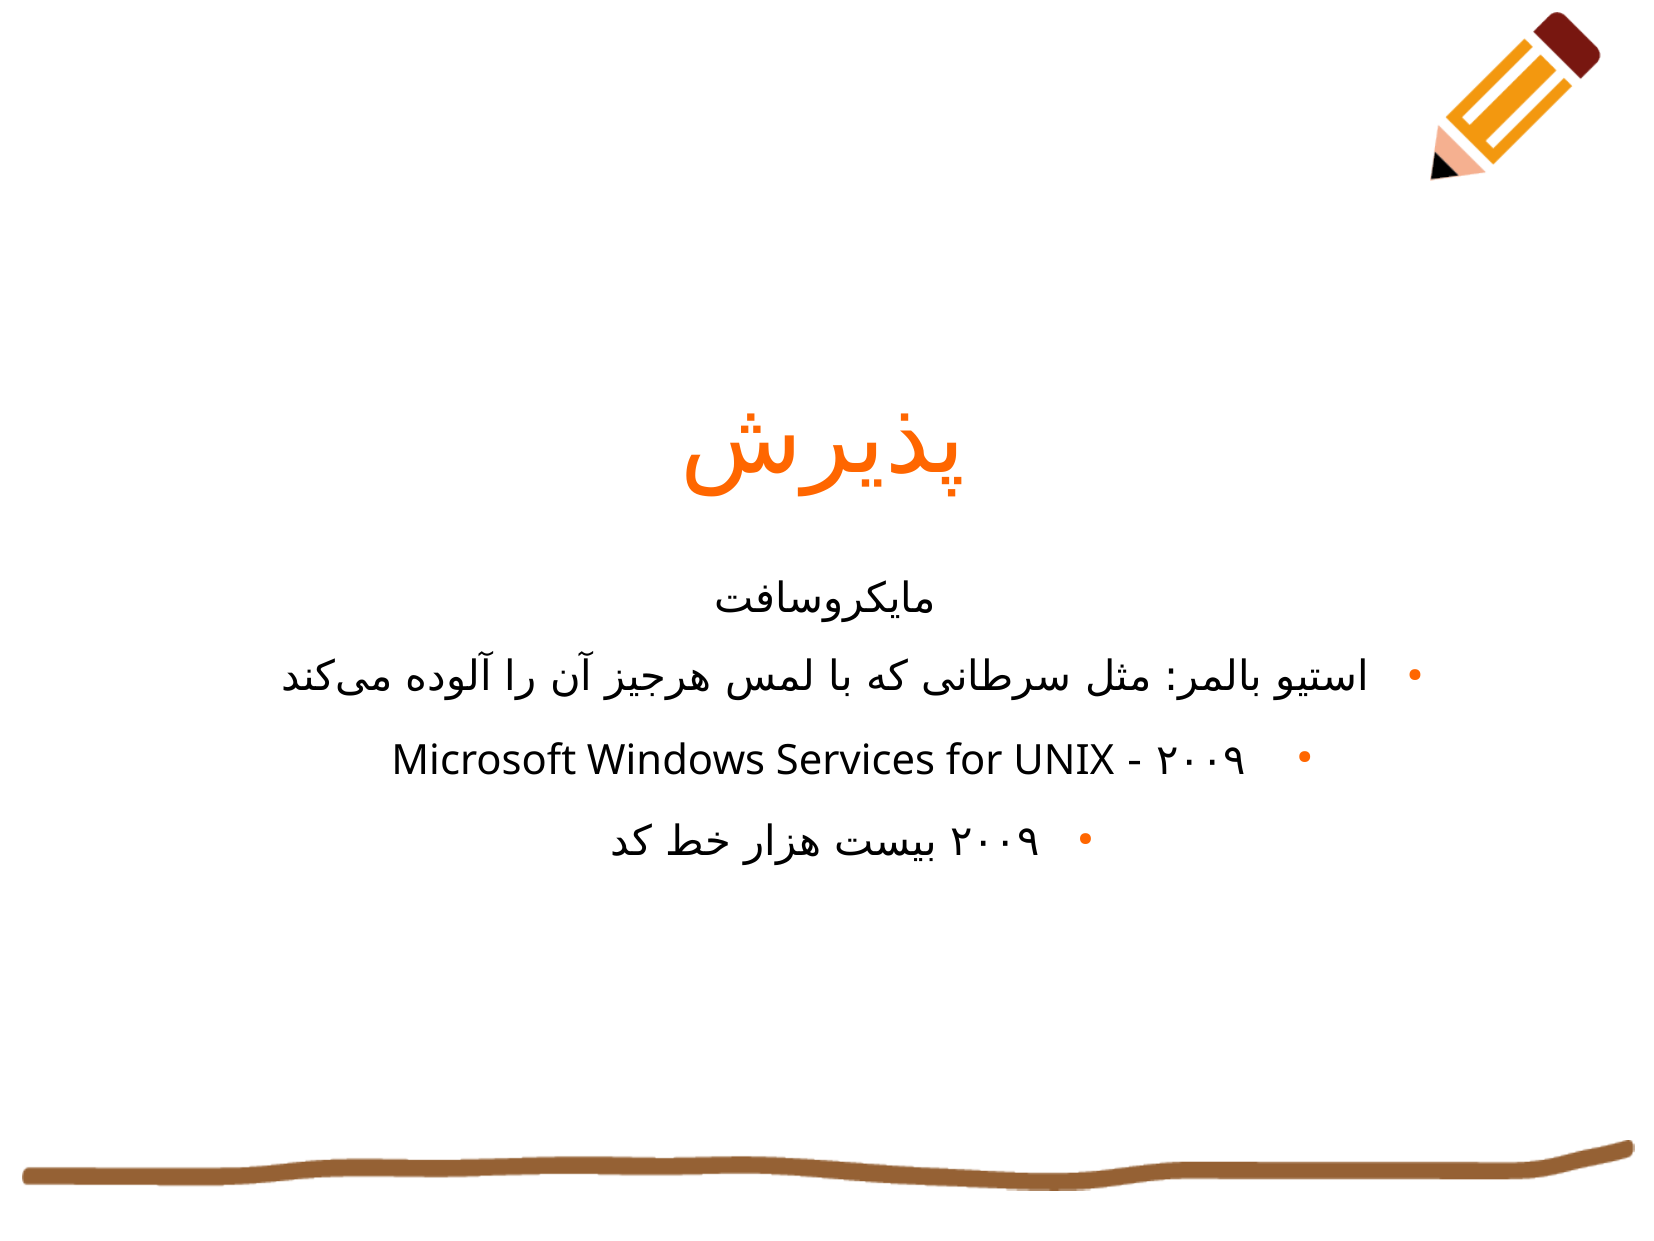

# پذیرش
مایکروسافت
استیو بالمر: مثل سرطانی که با لمس هرجیز آن را آلوده می‌کند
 ۲۰۰۹ - Microsoft Windows Services for UNIX
۲۰۰۹ بیست هزار خط کد